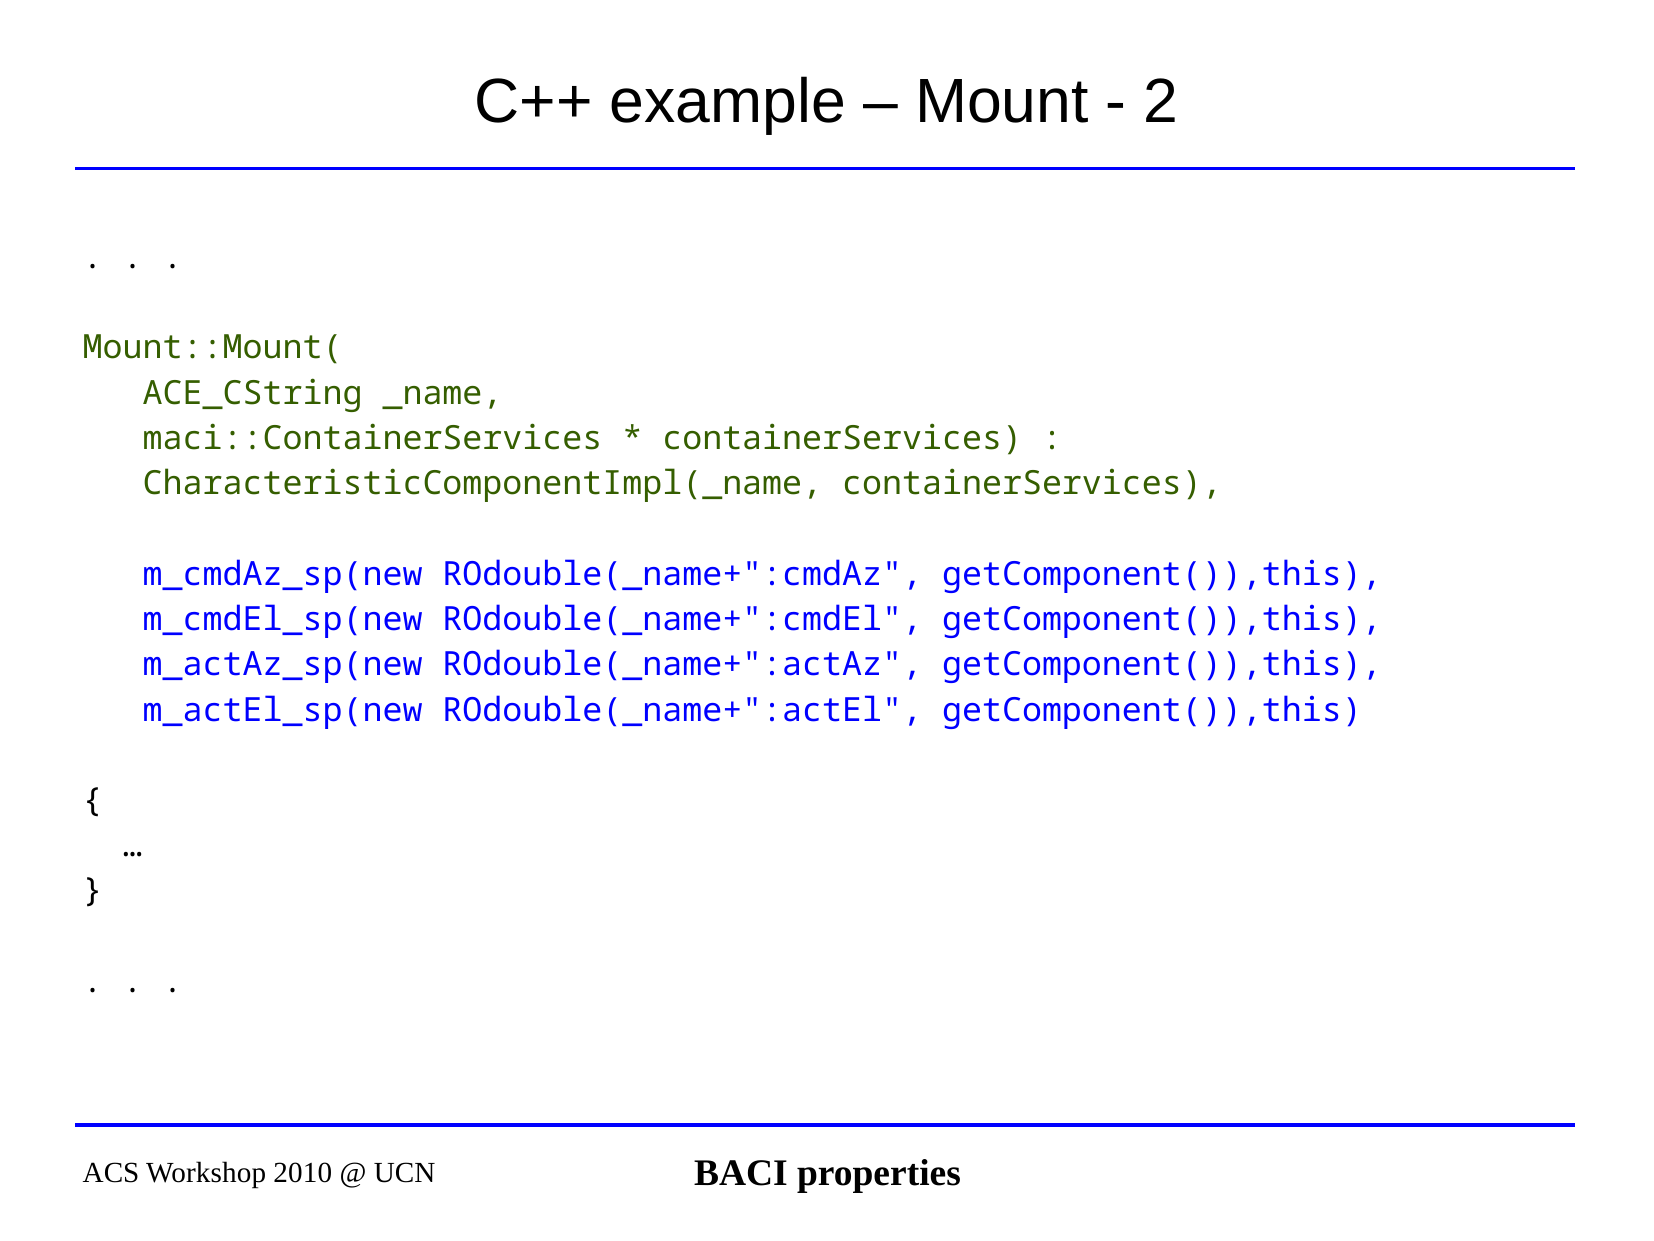

# C++ example – Mount - 2
. . .
Mount::Mount(
 ACE_CString _name,
 maci::ContainerServices * containerServices) :
 CharacteristicComponentImpl(_name, containerServices),
 m_cmdAz_sp(new ROdouble(_name+":cmdAz", getComponent()),this),
 m_cmdEl_sp(new ROdouble(_name+":cmdEl", getComponent()),this),
 m_actAz_sp(new ROdouble(_name+":actAz", getComponent()),this),
 m_actEl_sp(new ROdouble(_name+":actEl", getComponent()),this)
{
 …
}
. . .